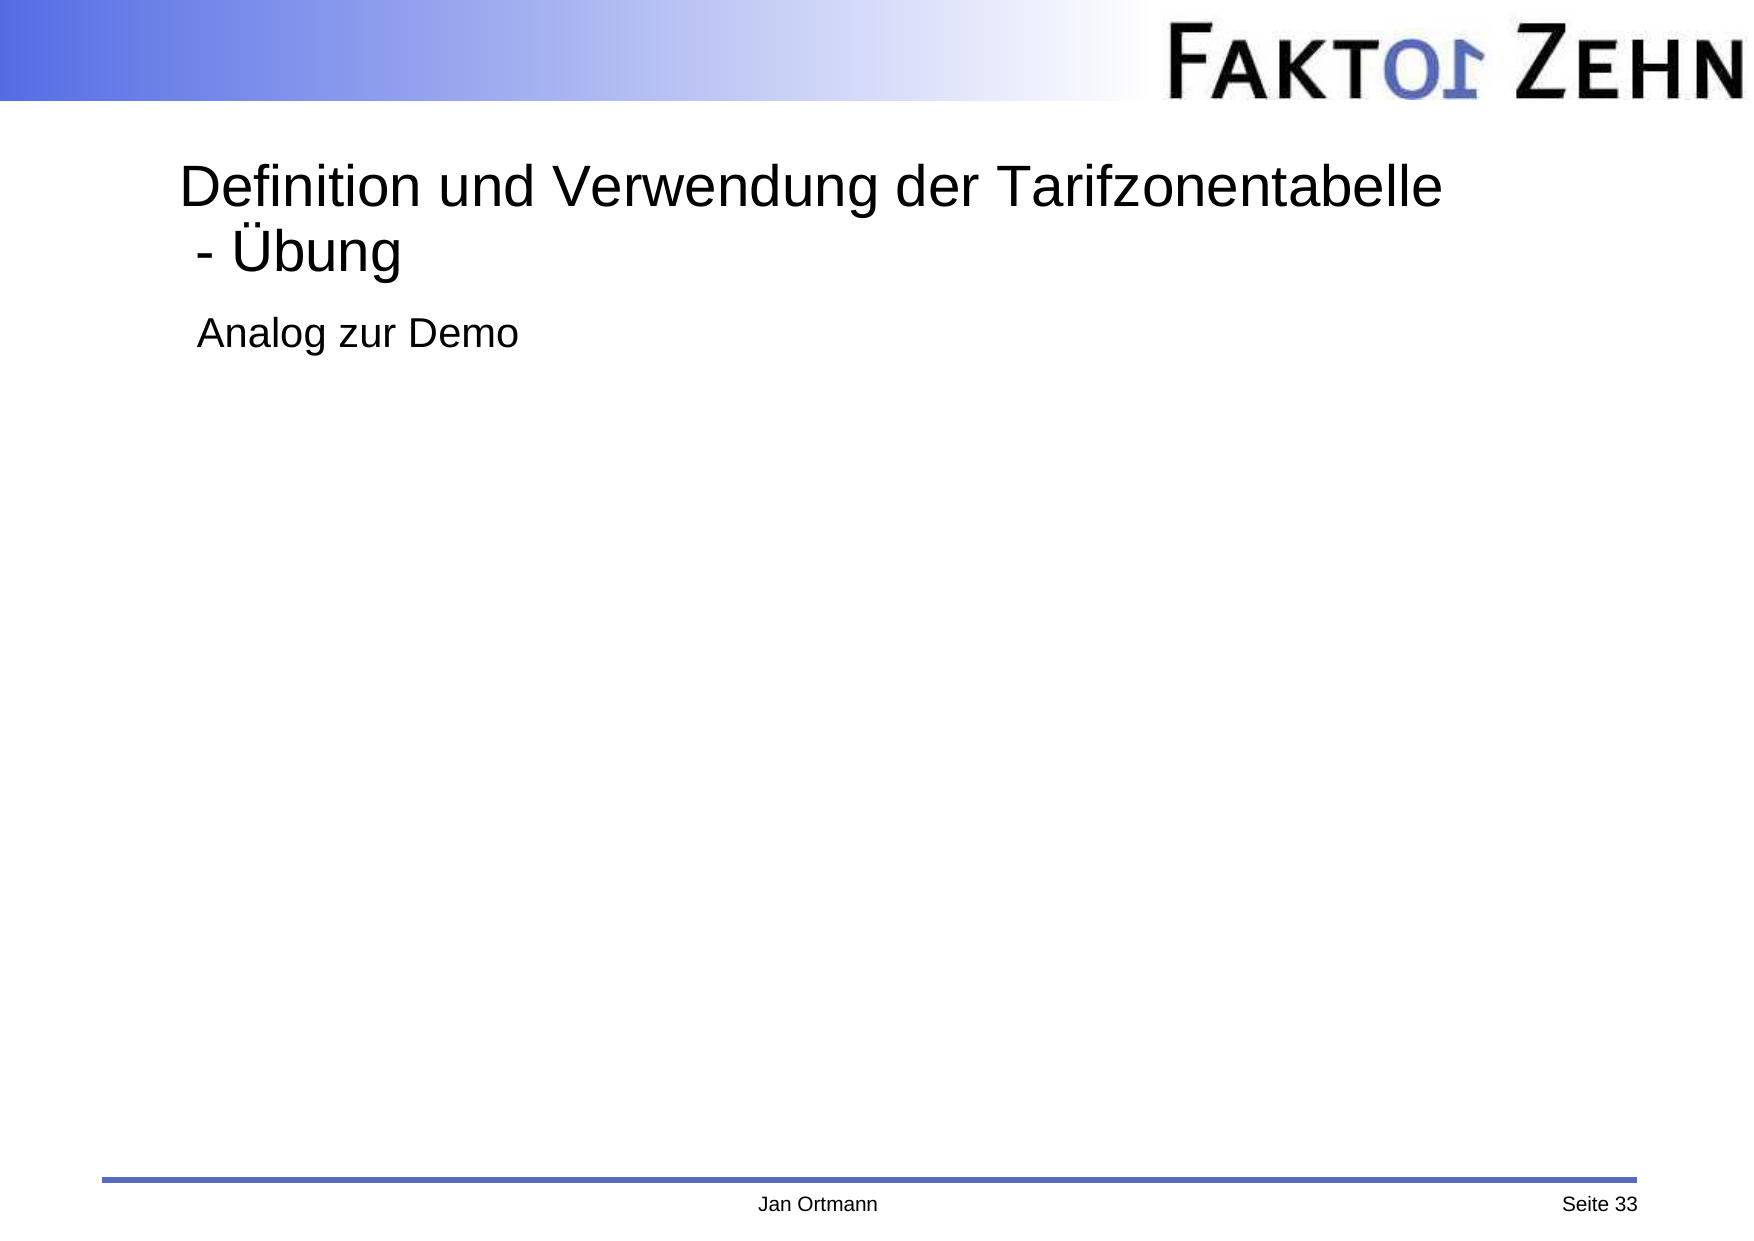

# Definition und Verwendung der Tarifzonentabelle - Übung
Analog zur Demo